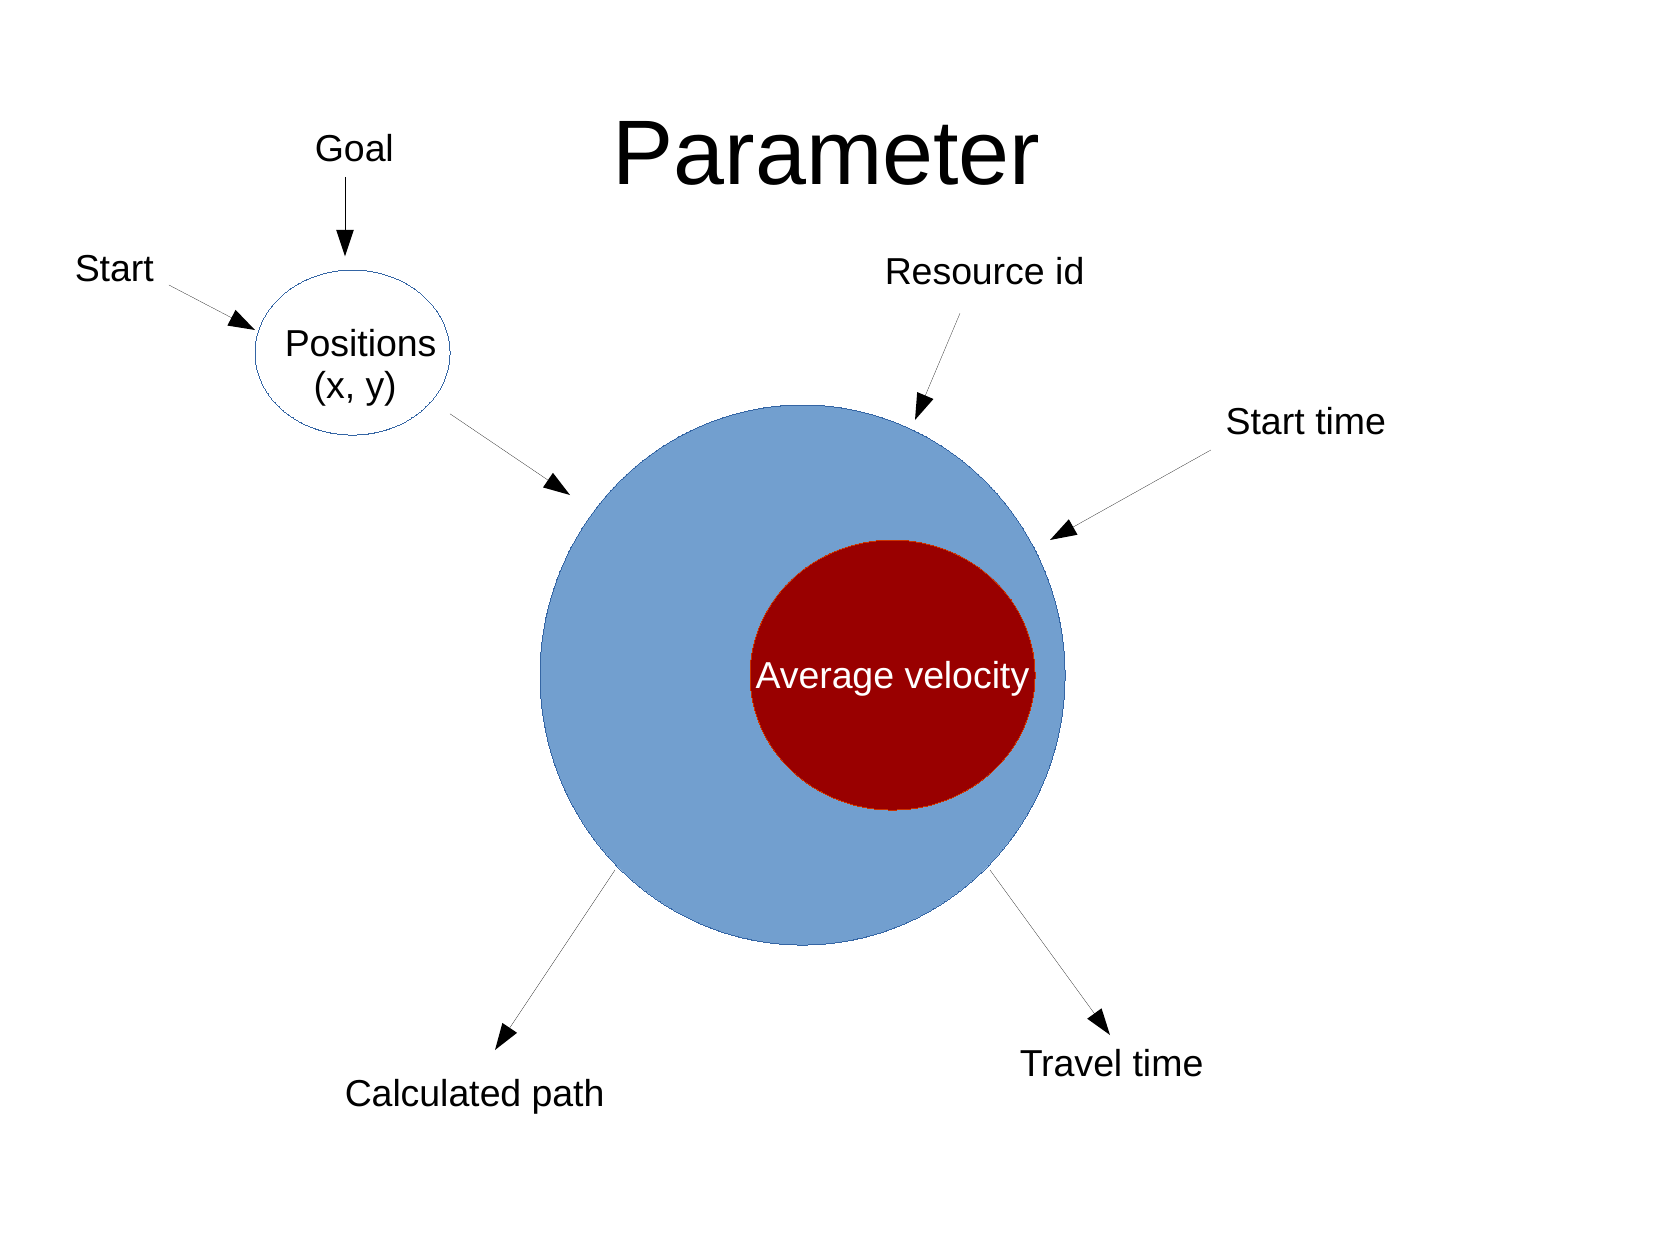

# Parameter
Goal
Start
Resource id
Positions
(x, y)
Start time
Average velocity
Travel time
Calculated path